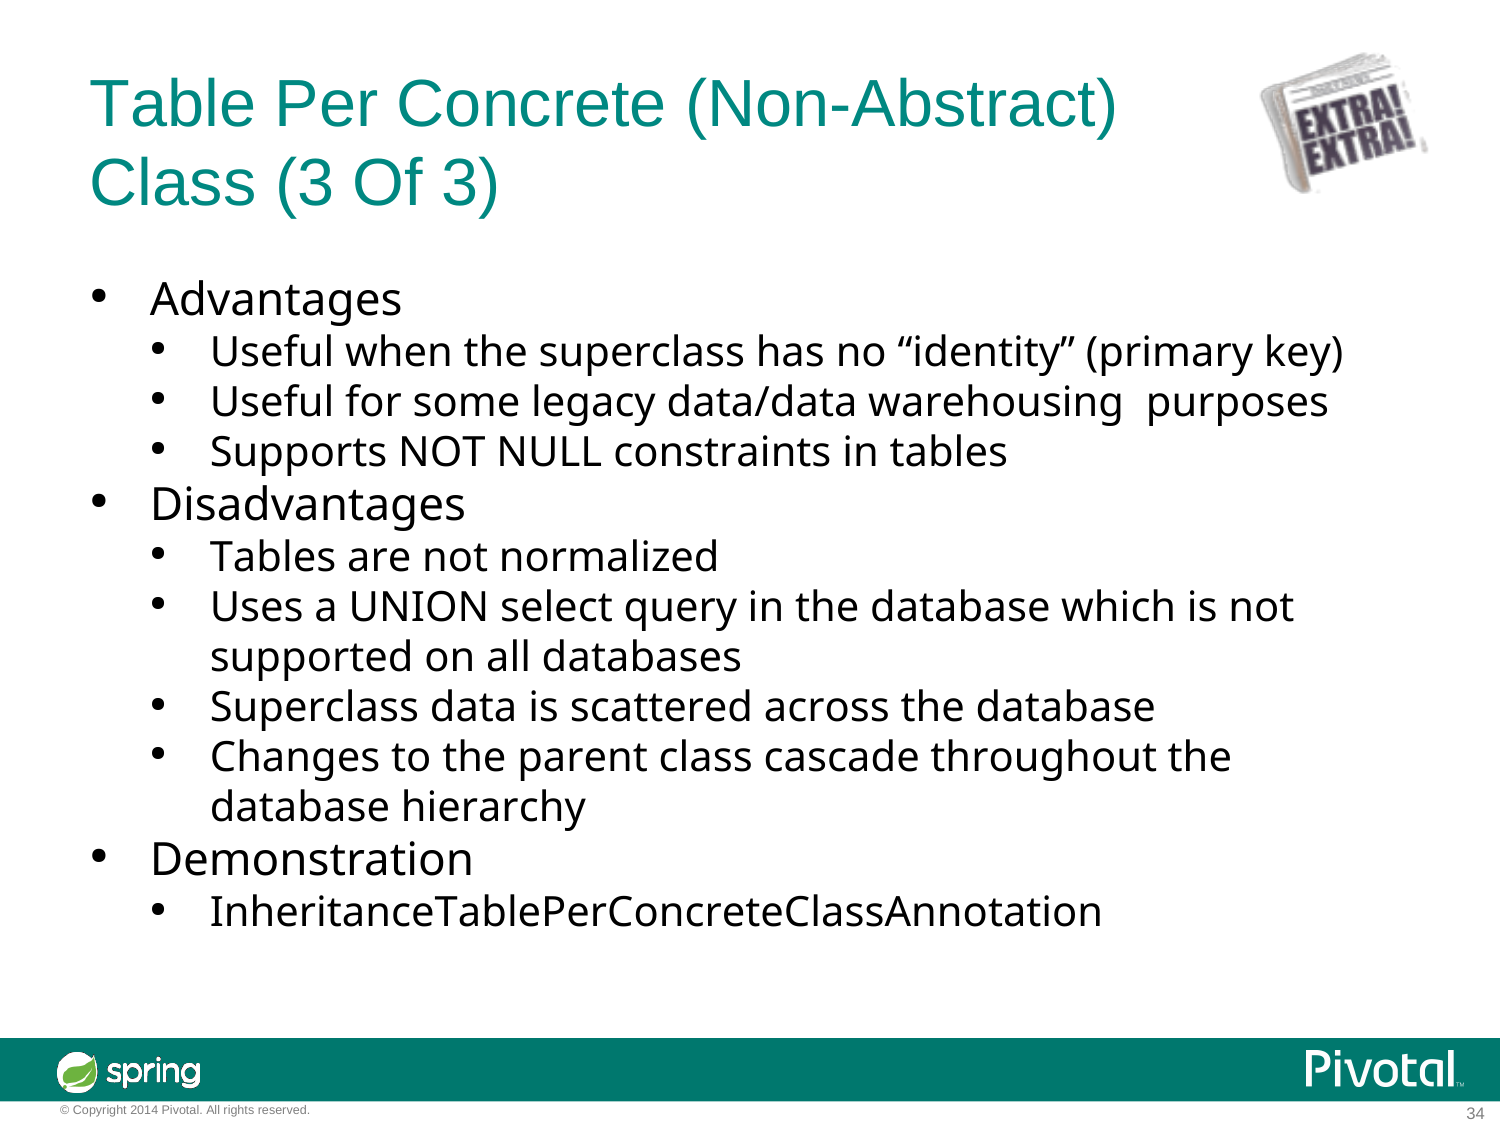

# Table Per Concrete (Non-Abstract) Class (3 Of 3)
Advantages
Useful when the superclass has no “identity” (primary key)
Useful for some legacy data/data warehousing purposes
Supports NOT NULL constraints in tables
Disadvantages
Tables are not normalized
Uses a UNION select query in the database which is not supported on all databases
Superclass data is scattered across the database
Changes to the parent class cascade throughout the database hierarchy
Demonstration
InheritanceTablePerConcreteClassAnnotation